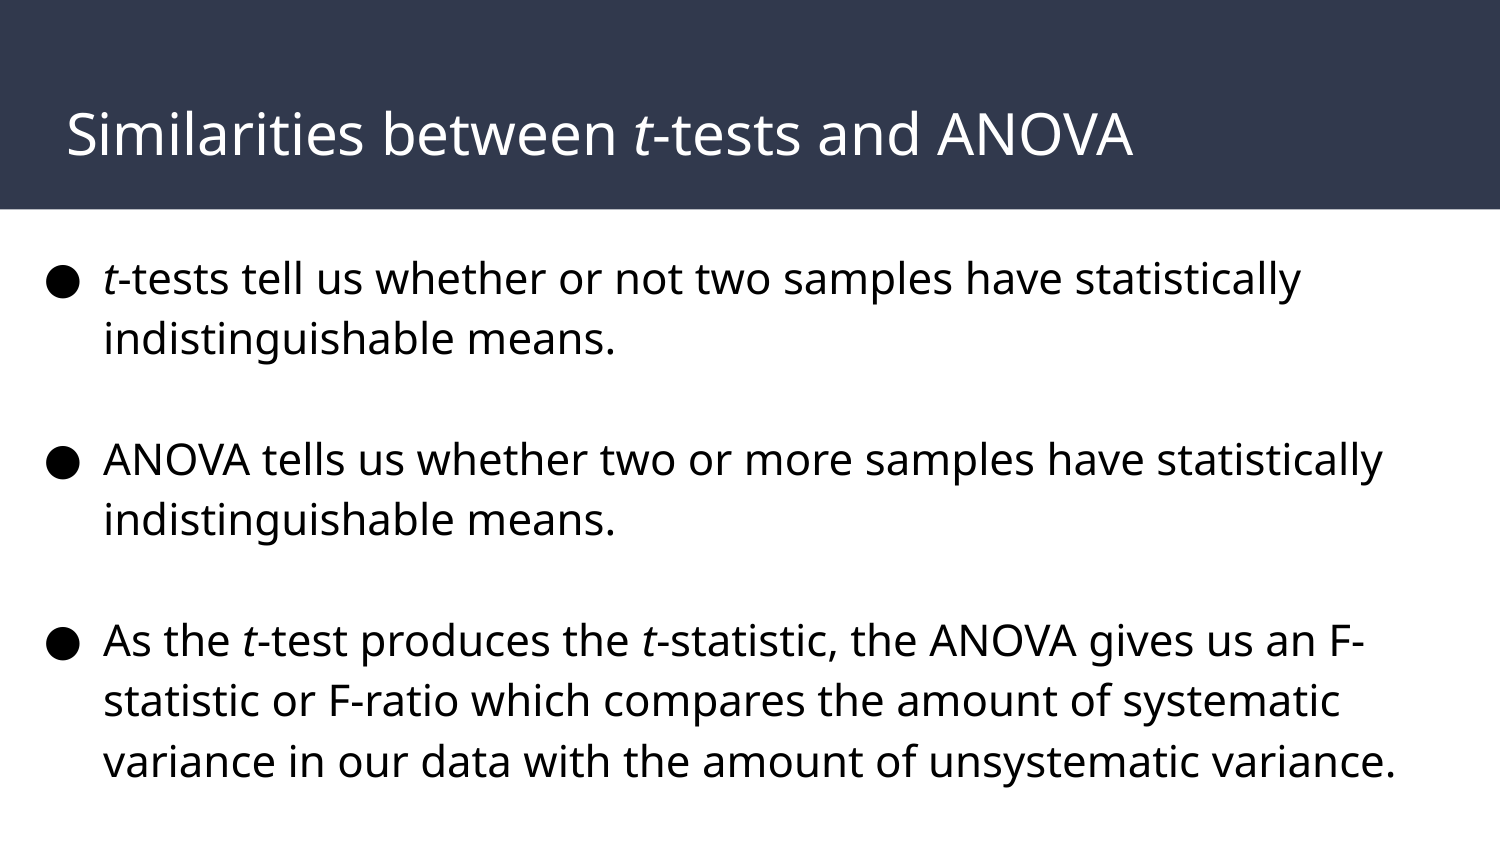

# Similarities between t-tests and ANOVA
t-tests tell us whether or not two samples have statistically indistinguishable means.
ANOVA tells us whether two or more samples have statistically indistinguishable means.
As the t-test produces the t-statistic, the ANOVA gives us an F-statistic or F-ratio which compares the amount of systematic variance in our data with the amount of unsystematic variance.